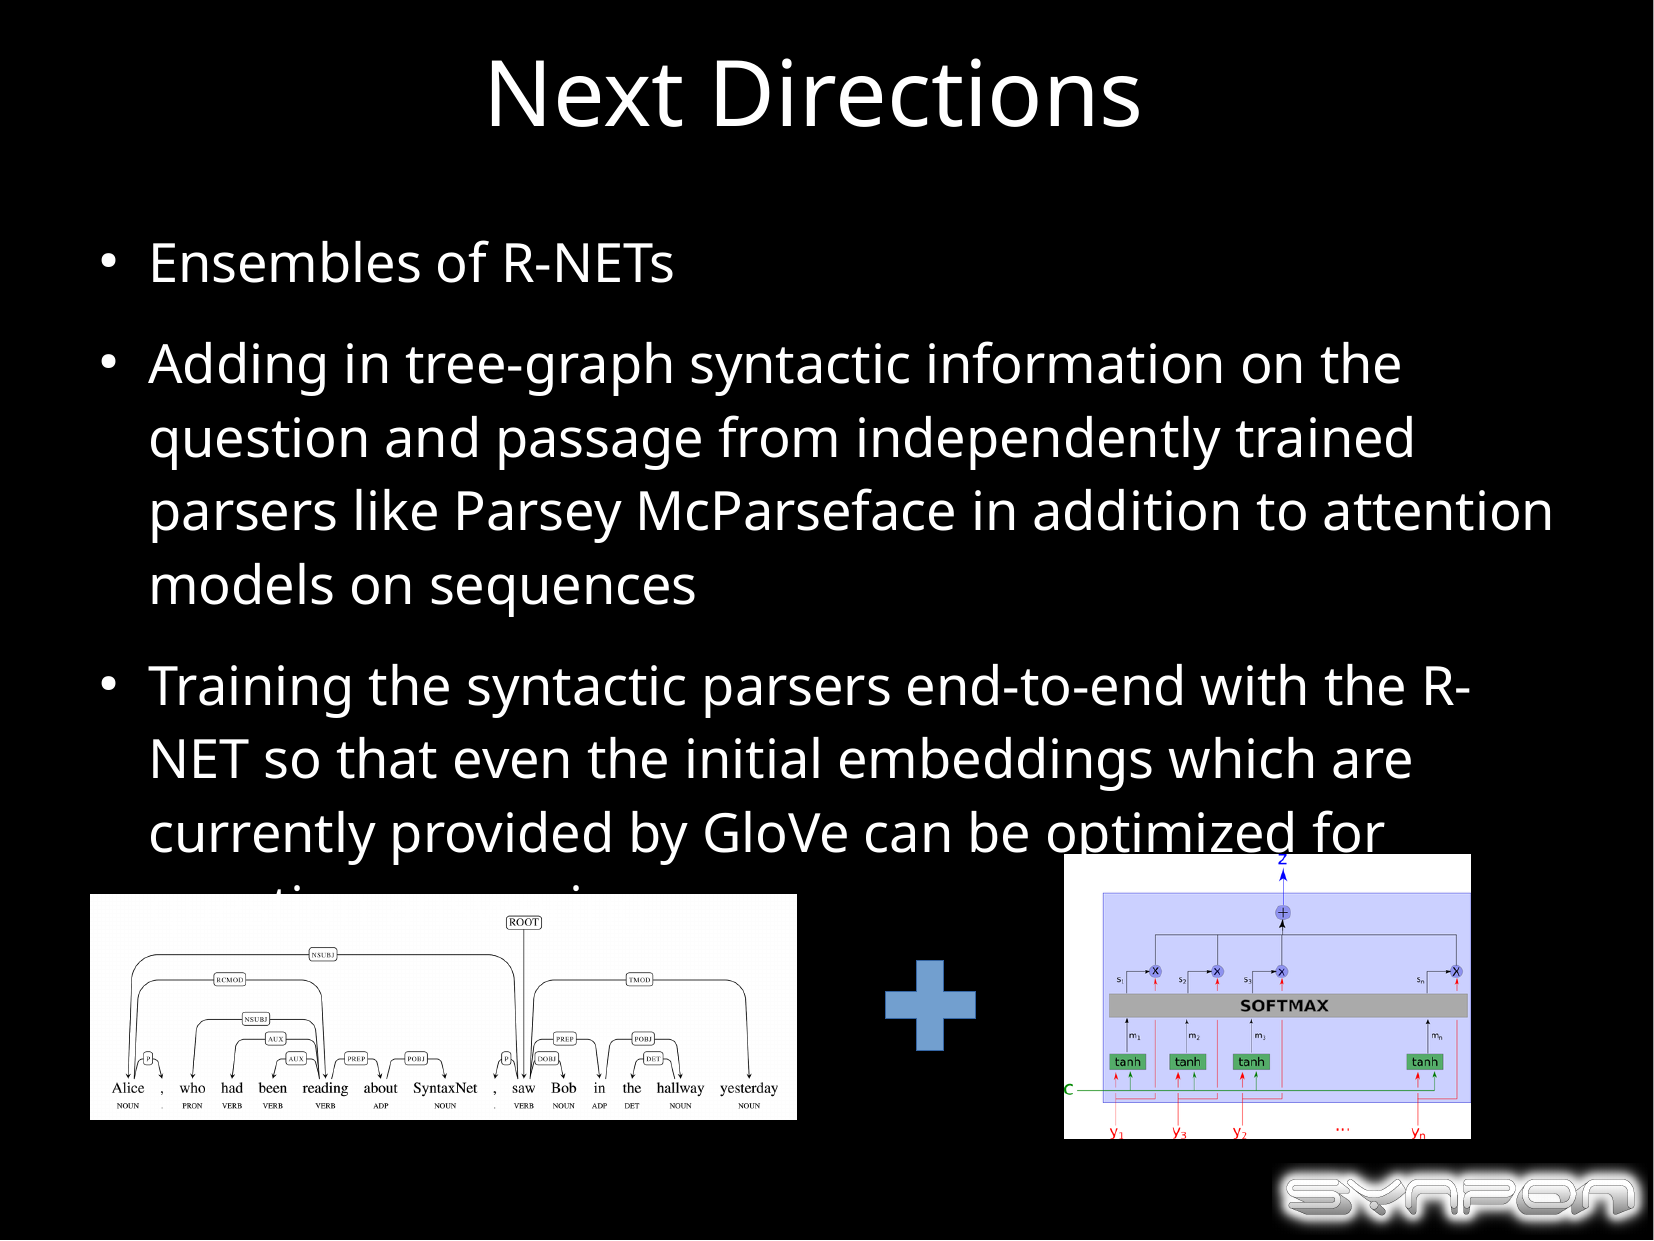

# Next Directions
Ensembles of R-NETs
Adding in tree-graph syntactic information on the question and passage from independently trained parsers like Parsey McParseface in addition to attention models on sequences
Training the syntactic parsers end-to-end with the R-NET so that even the initial embeddings which are currently provided by GloVe can be optimized for question answering.